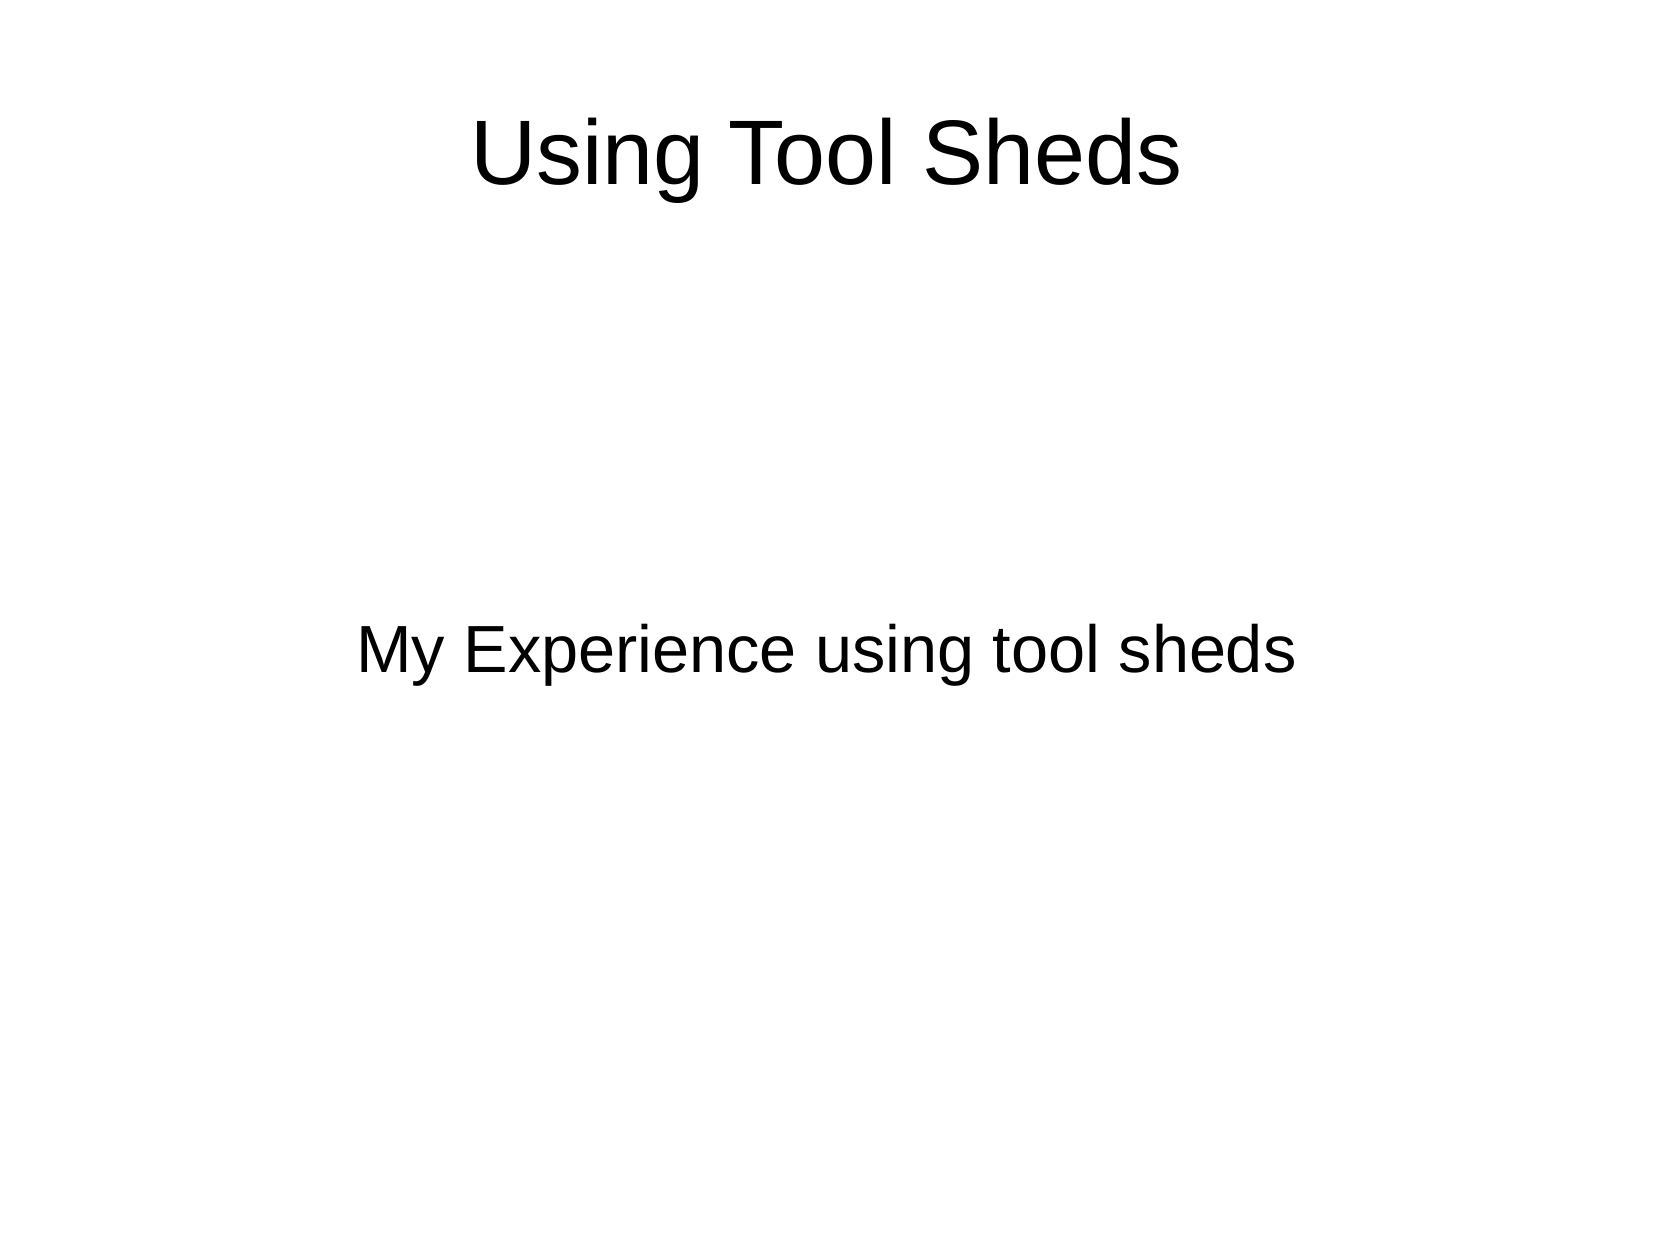

# Using Tool Sheds
My Experience using tool sheds